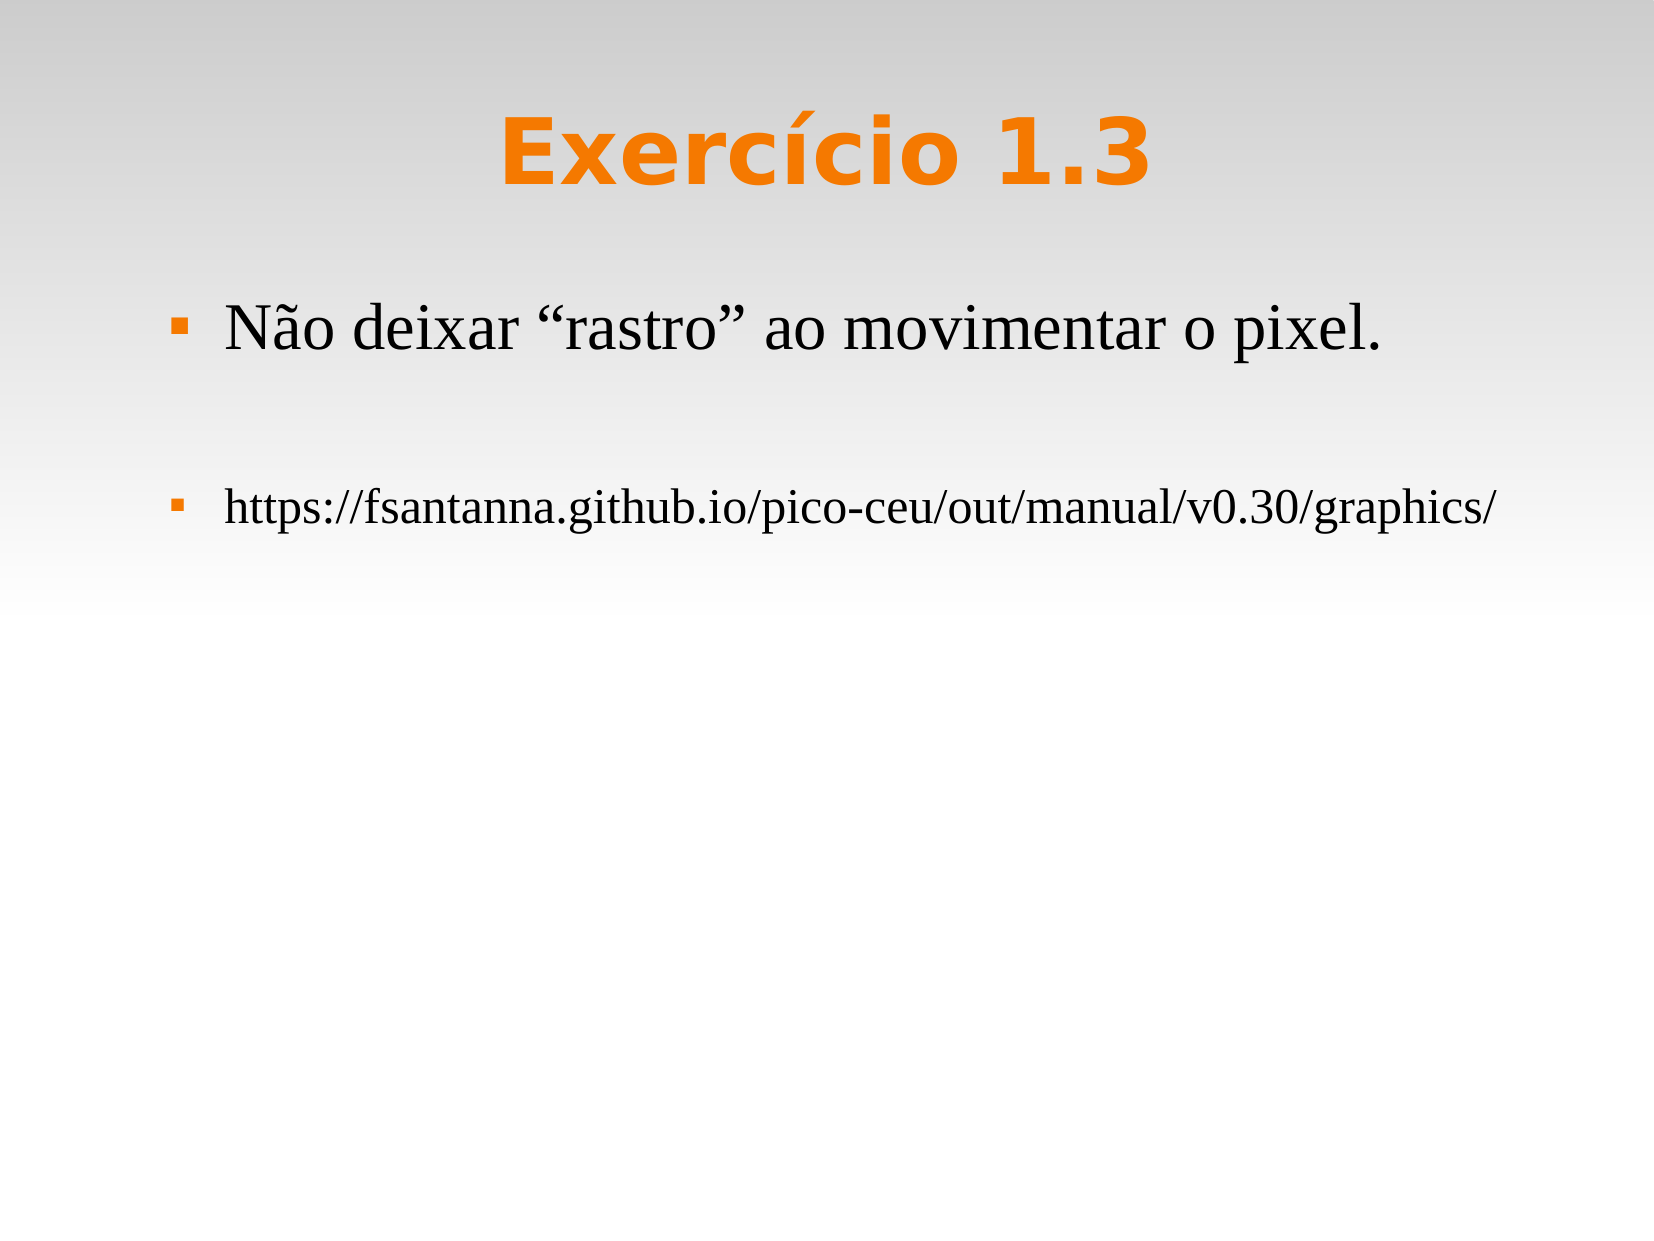

# Exercício 1.3
Não deixar “rastro” ao movimentar o pixel.
https://fsantanna.github.io/pico-ceu/out/manual/v0.30/graphics/